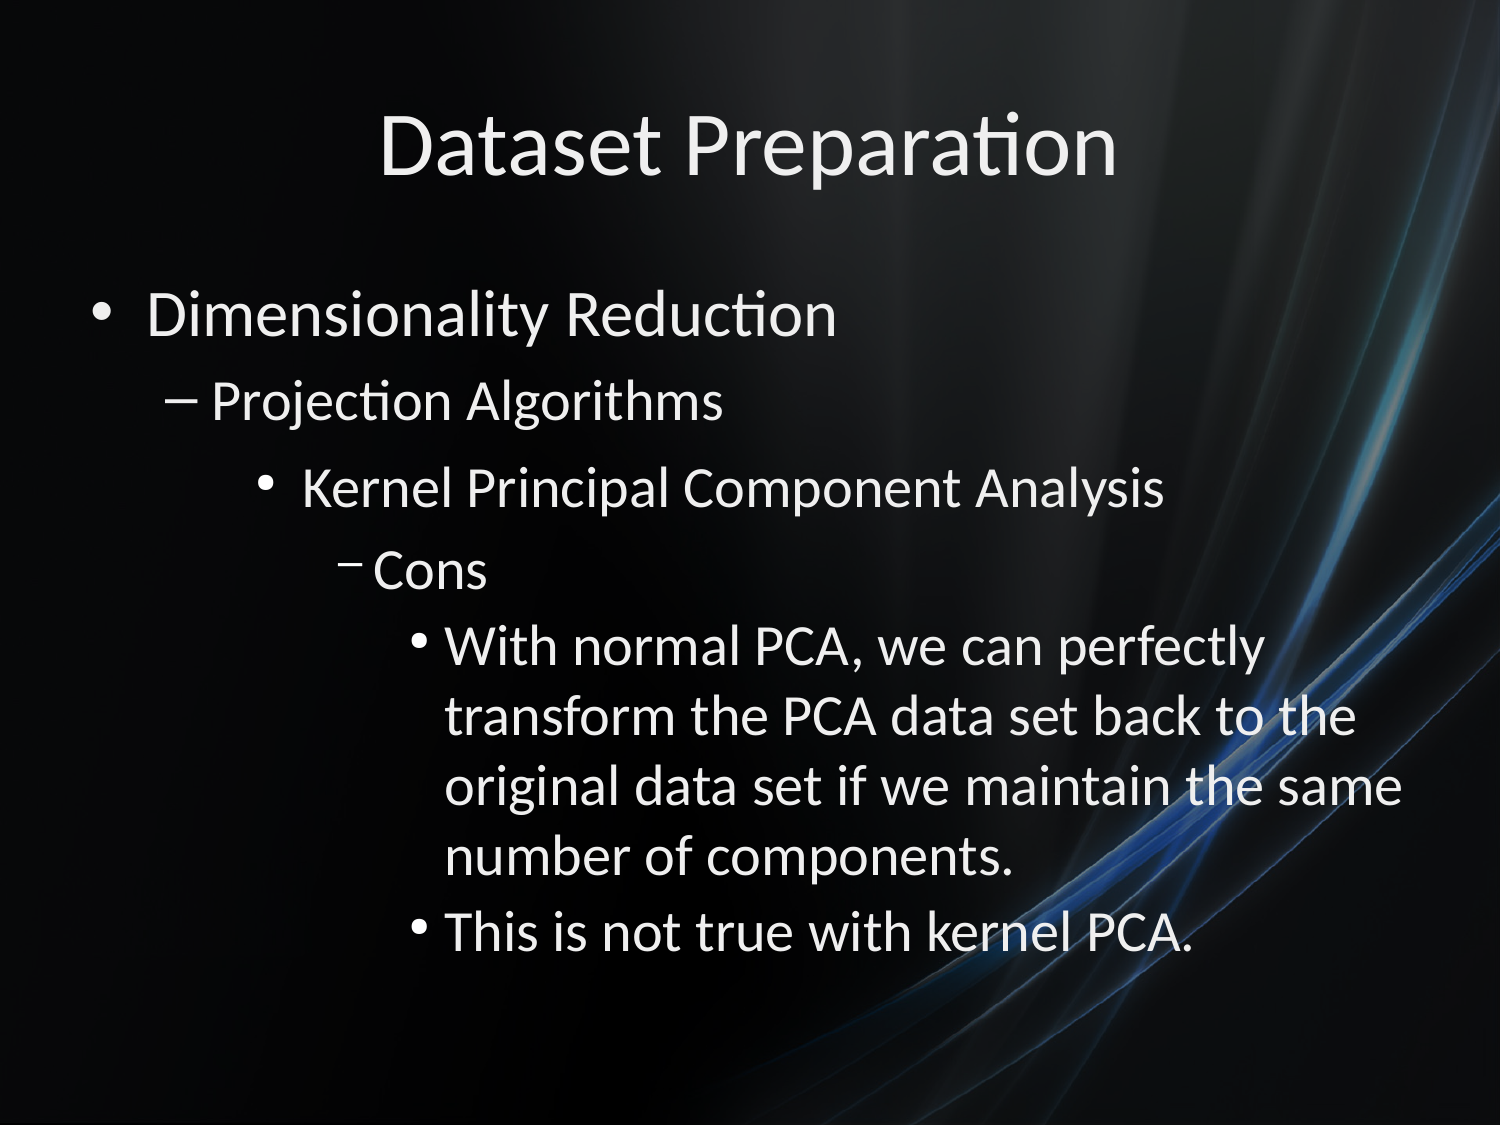

# Dataset Preparation
Dimensionality Reduction
Projection Algorithms
Kernel Principal Component Analysis
Cons
With normal PCA, we can perfectly transform the PCA data set back to the original data set if we maintain the same number of components.
This is not true with kernel PCA.